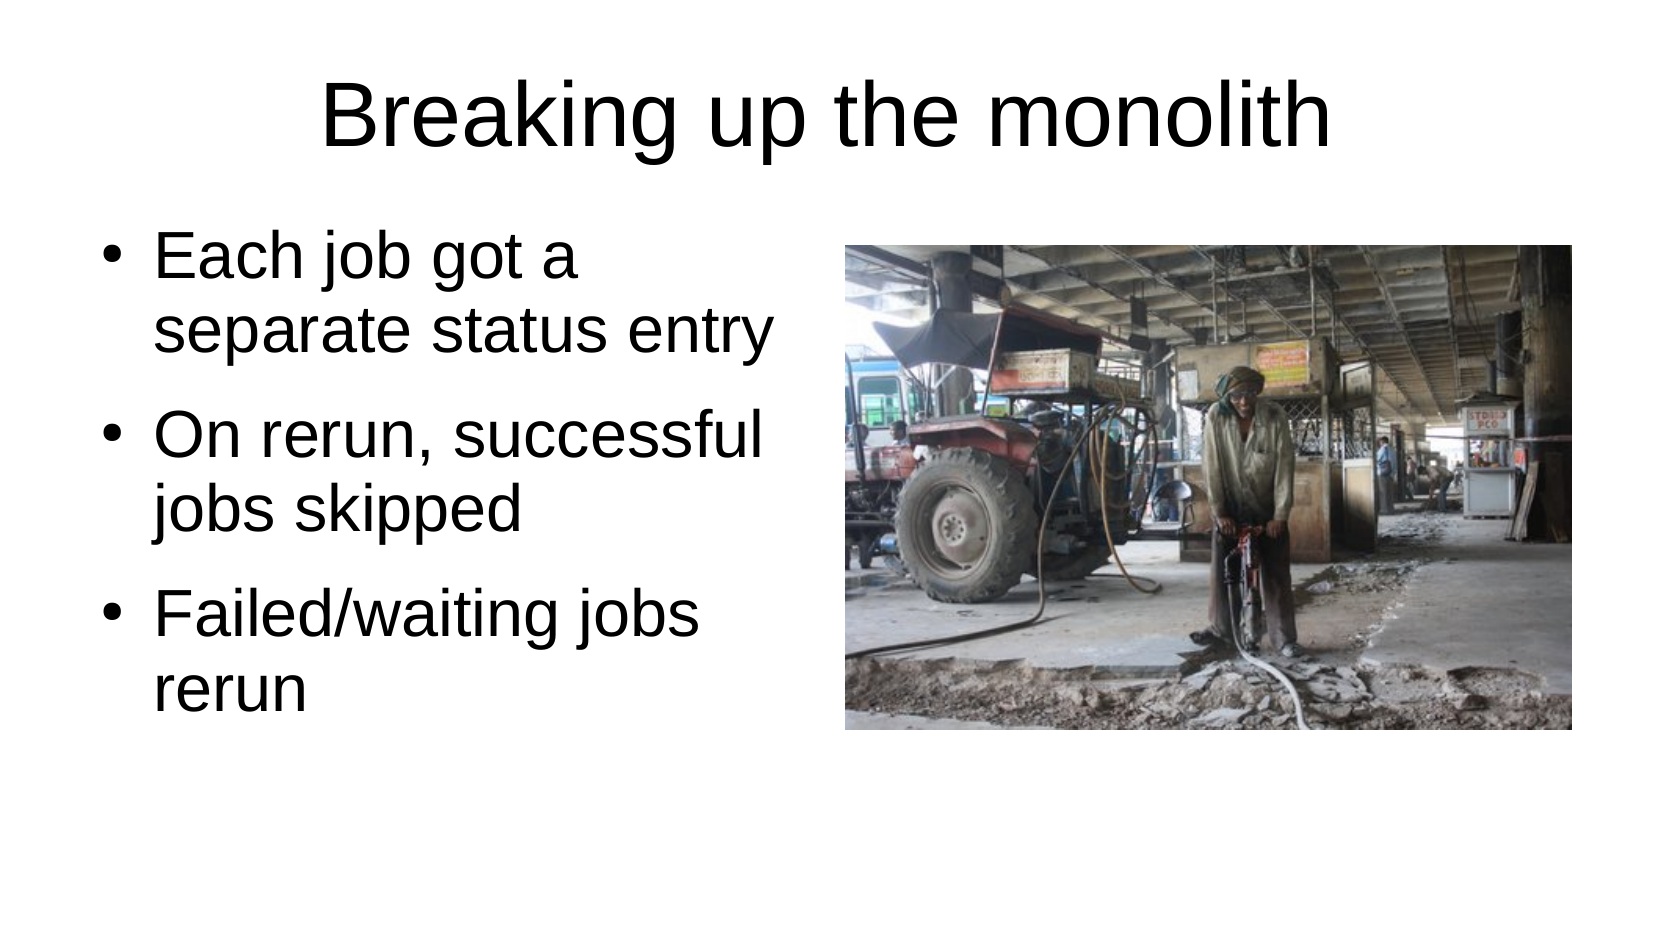

# Breaking up the monolith
Each job got a separate status entry
On rerun, successful jobs skipped
Failed/waiting jobs rerun